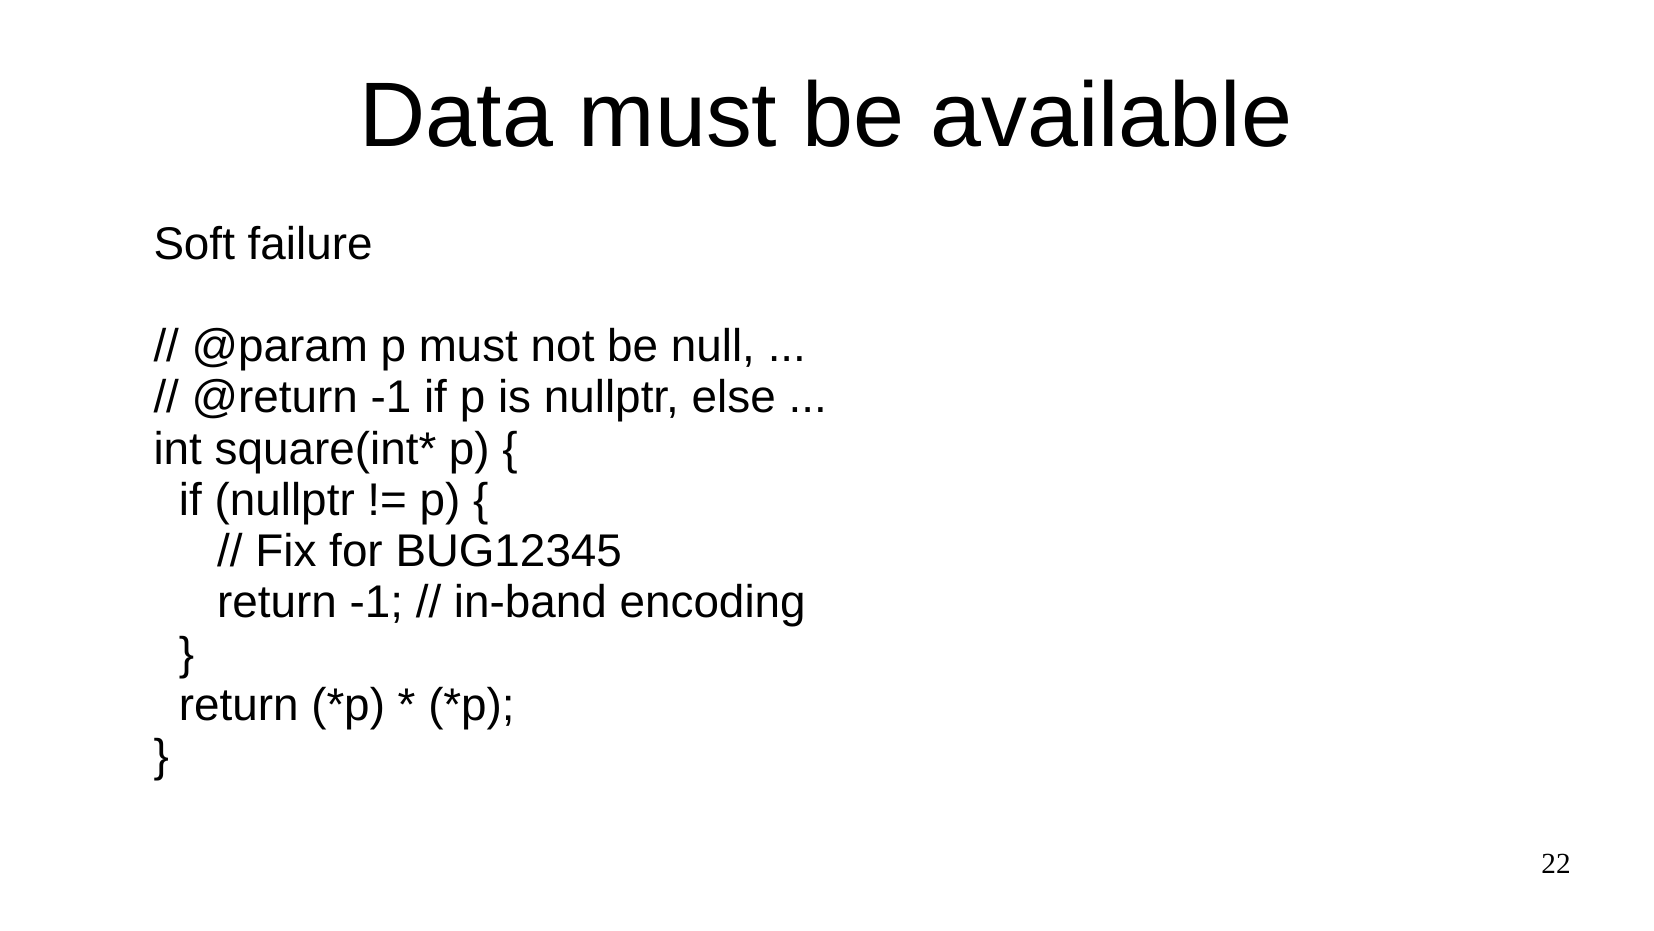

# Data must be available
Soft failure
// @param p must not be null, ...
// @return -1 if p is nullptr, else ...
int square(int* p) {
 if (nullptr != p) {
 // Fix for BUG12345
 return -1; // in-band encoding
 }
 return (*p) * (*p);
}
22